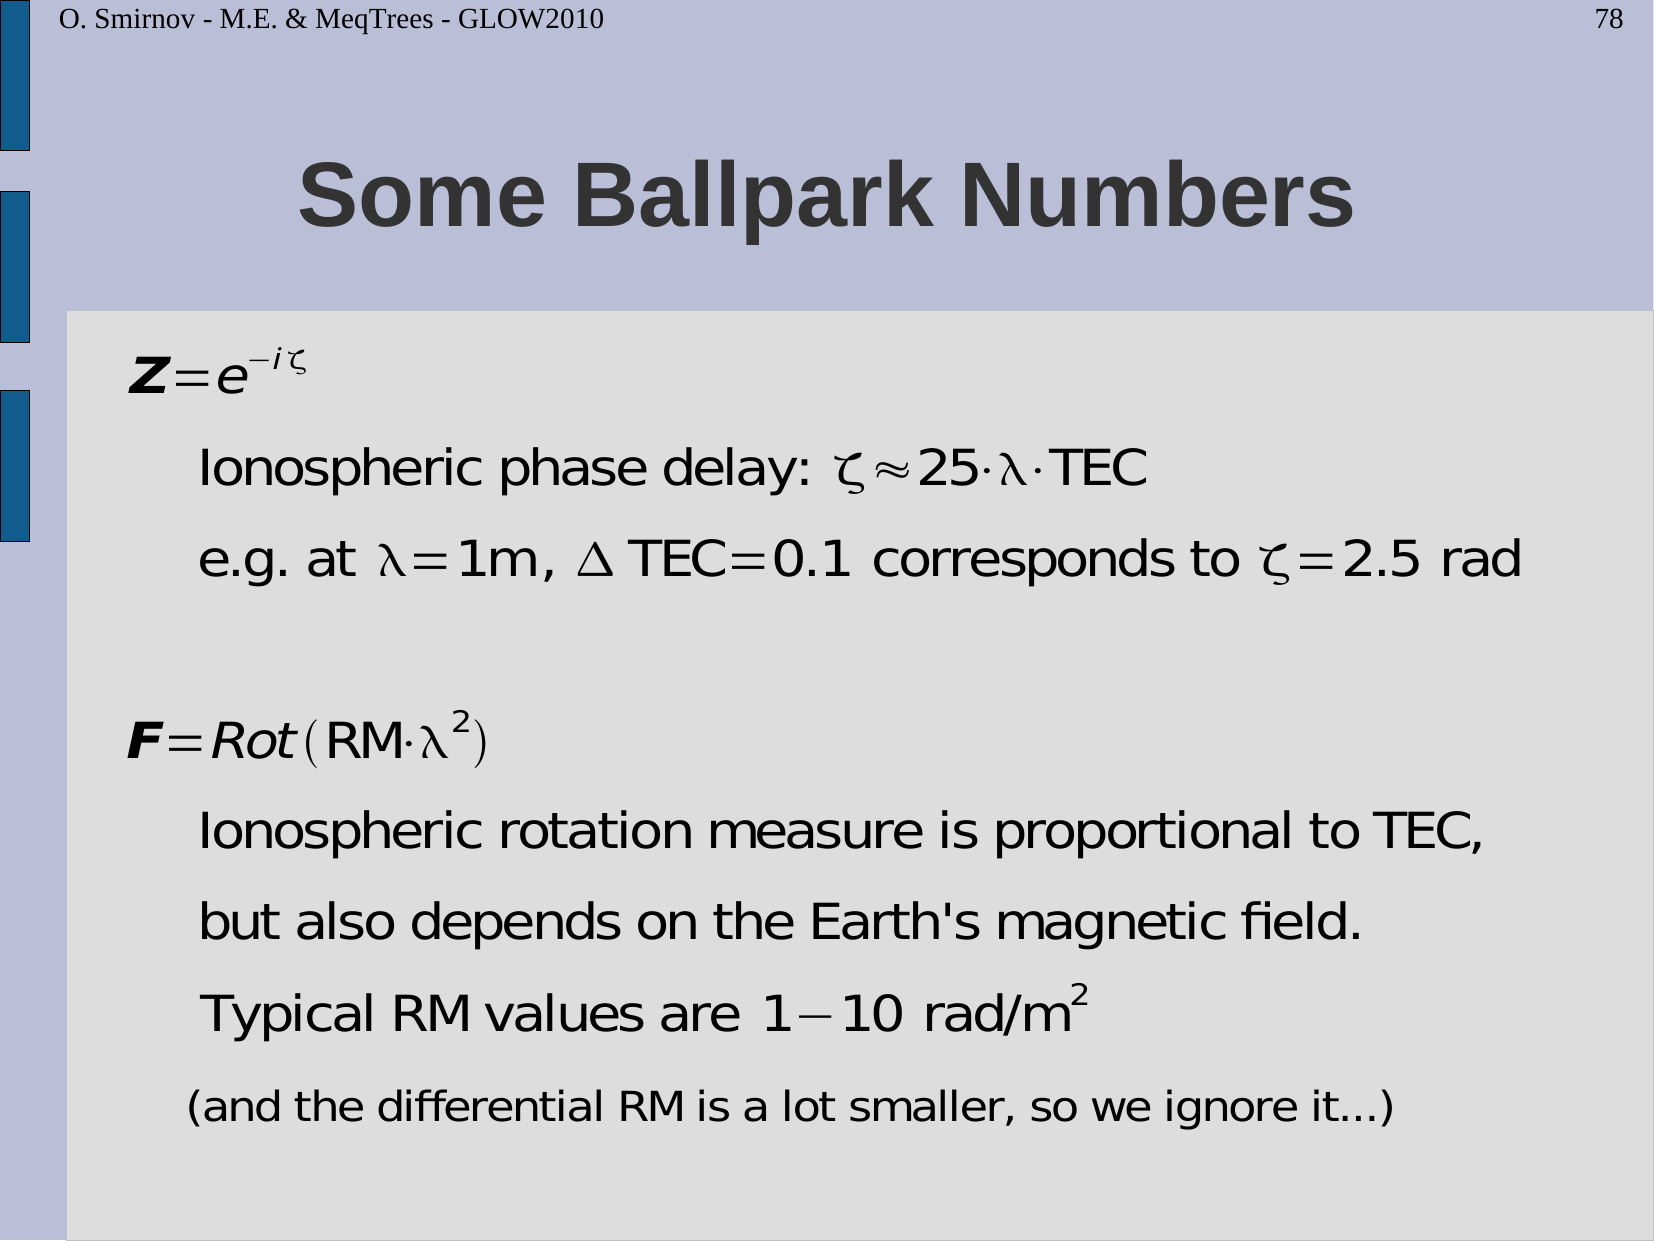

O. Smirnov - M.E. & MeqTrees - GLOW2010
78
# Some Ballpark Numbers